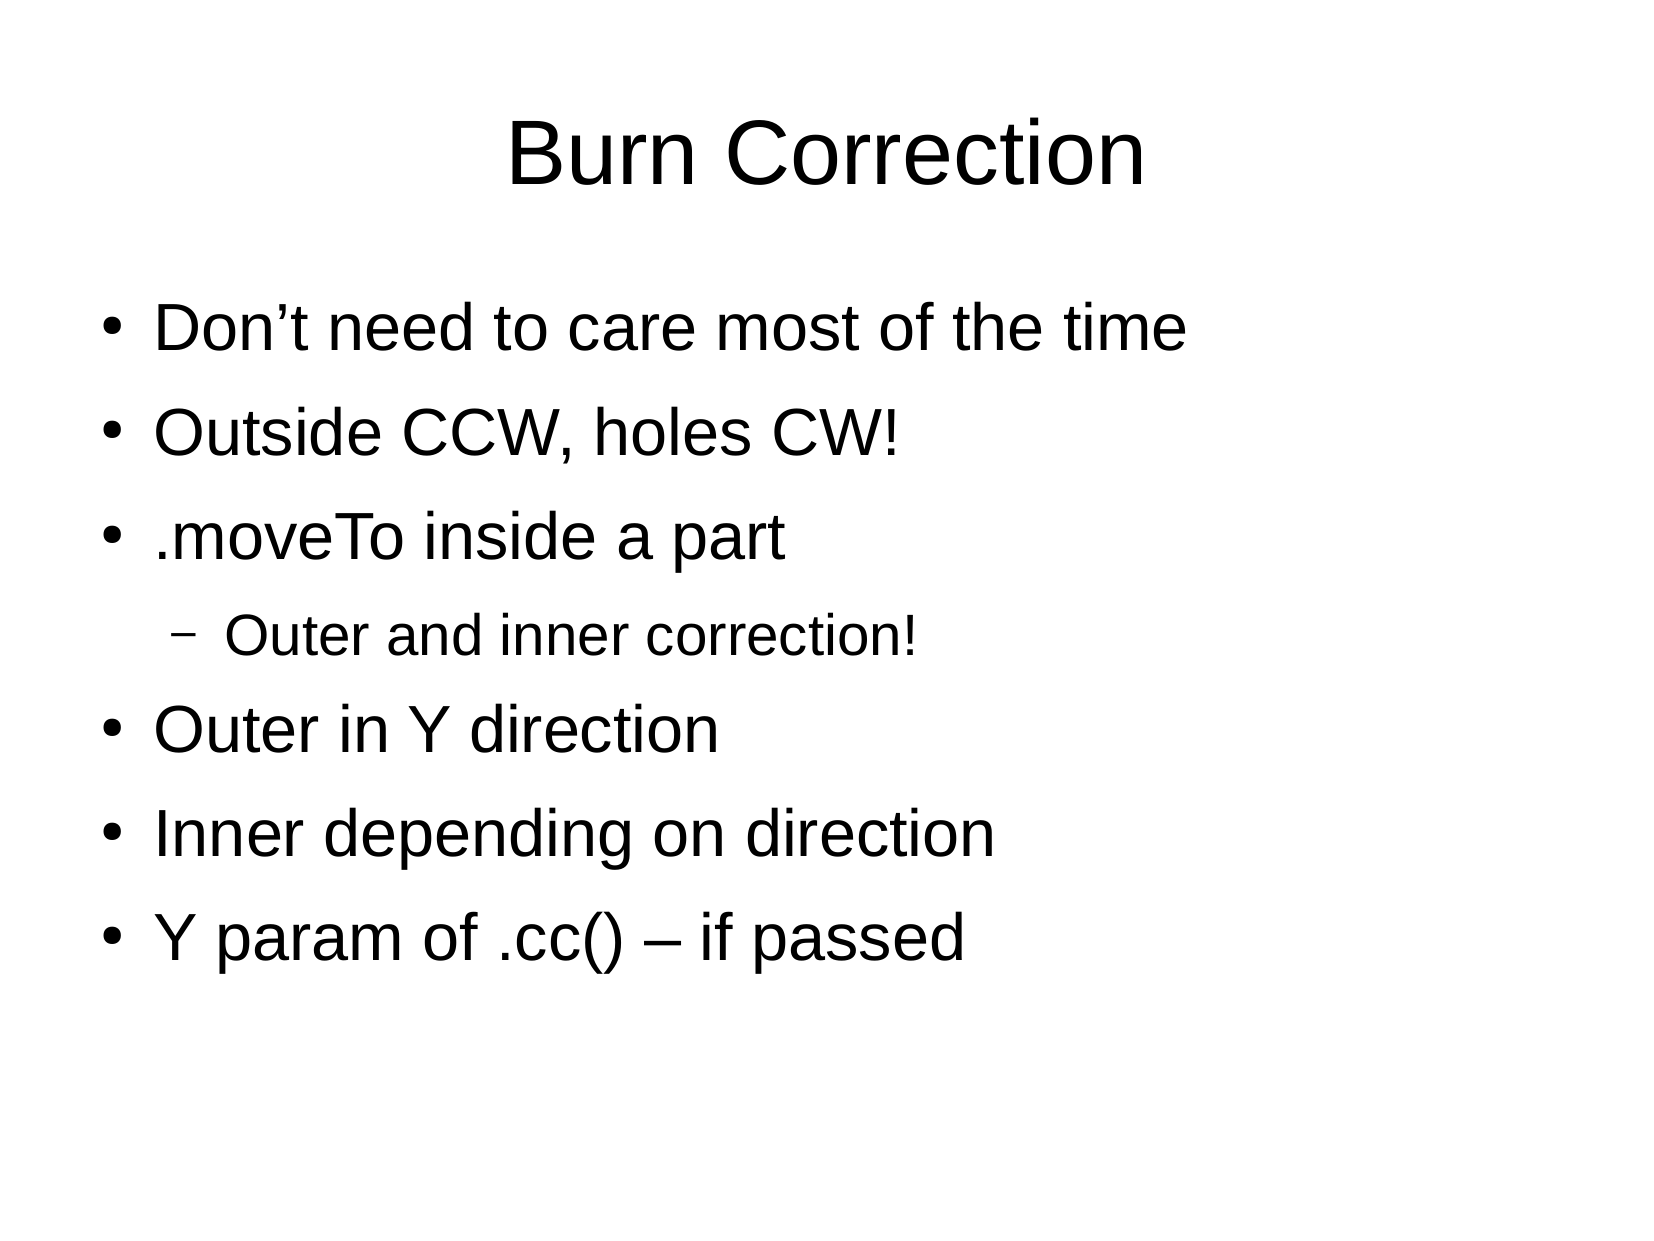

# Burn Correction
Don’t need to care most of the time
Outside CCW, holes CW!
.moveTo inside a part
Outer and inner correction!
Outer in Y direction
Inner depending on direction
Y param of .cc() – if passed